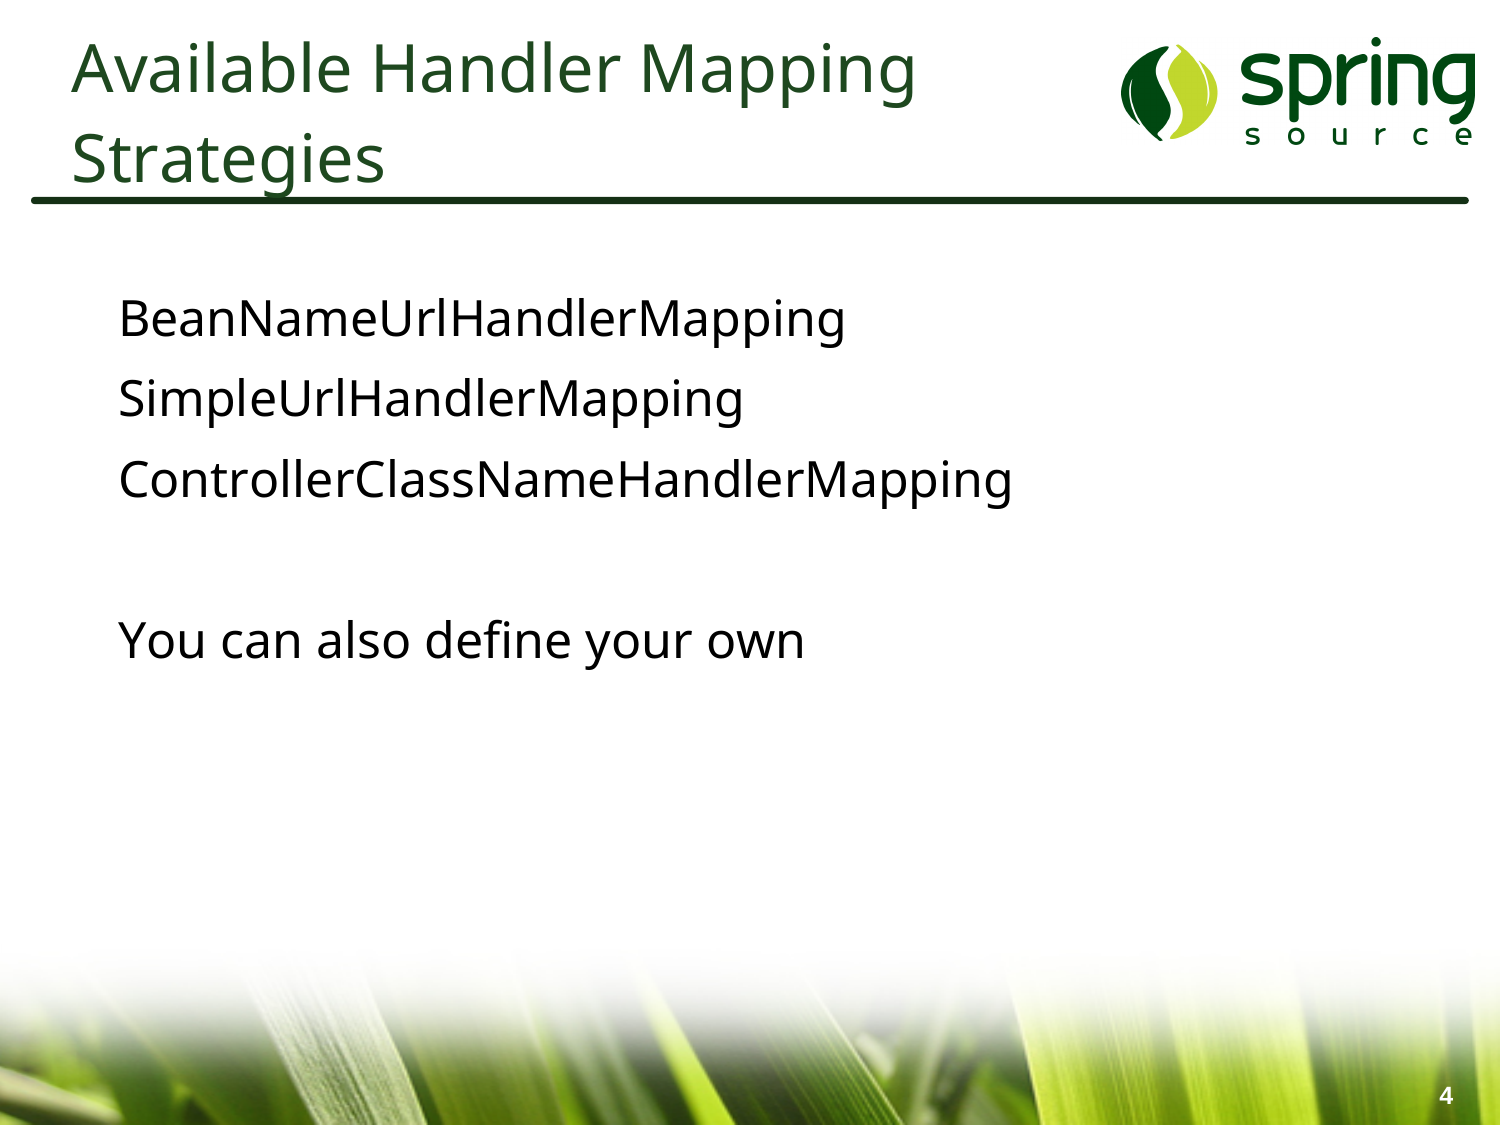

# Available Handler Mapping Strategies
BeanNameUrlHandlerMapping
SimpleUrlHandlerMapping
ControllerClassNameHandlerMapping
You can also define your own